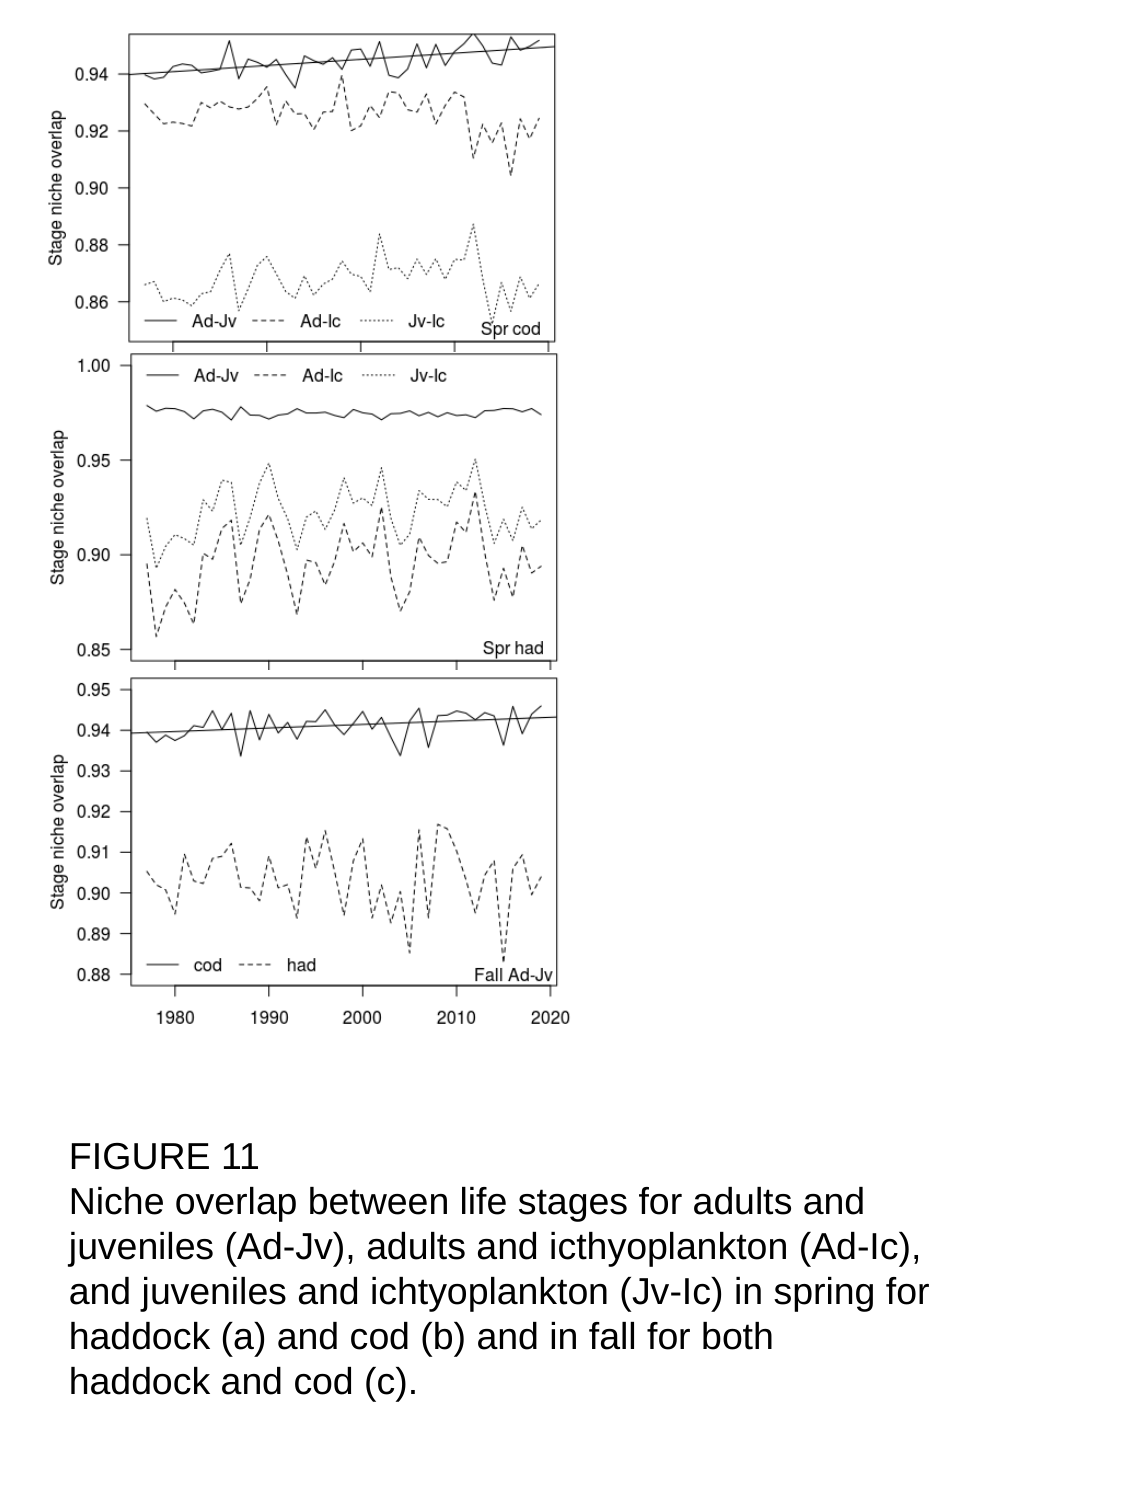

FIGURE 11
Niche overlap between life stages for adults and
juveniles (Ad-Jv), adults and icthyoplankton (Ad-Ic),
and juveniles and ichtyoplankton (Jv-Ic) in spring for
haddock (a) and cod (b) and in fall for both
haddock and cod (c).